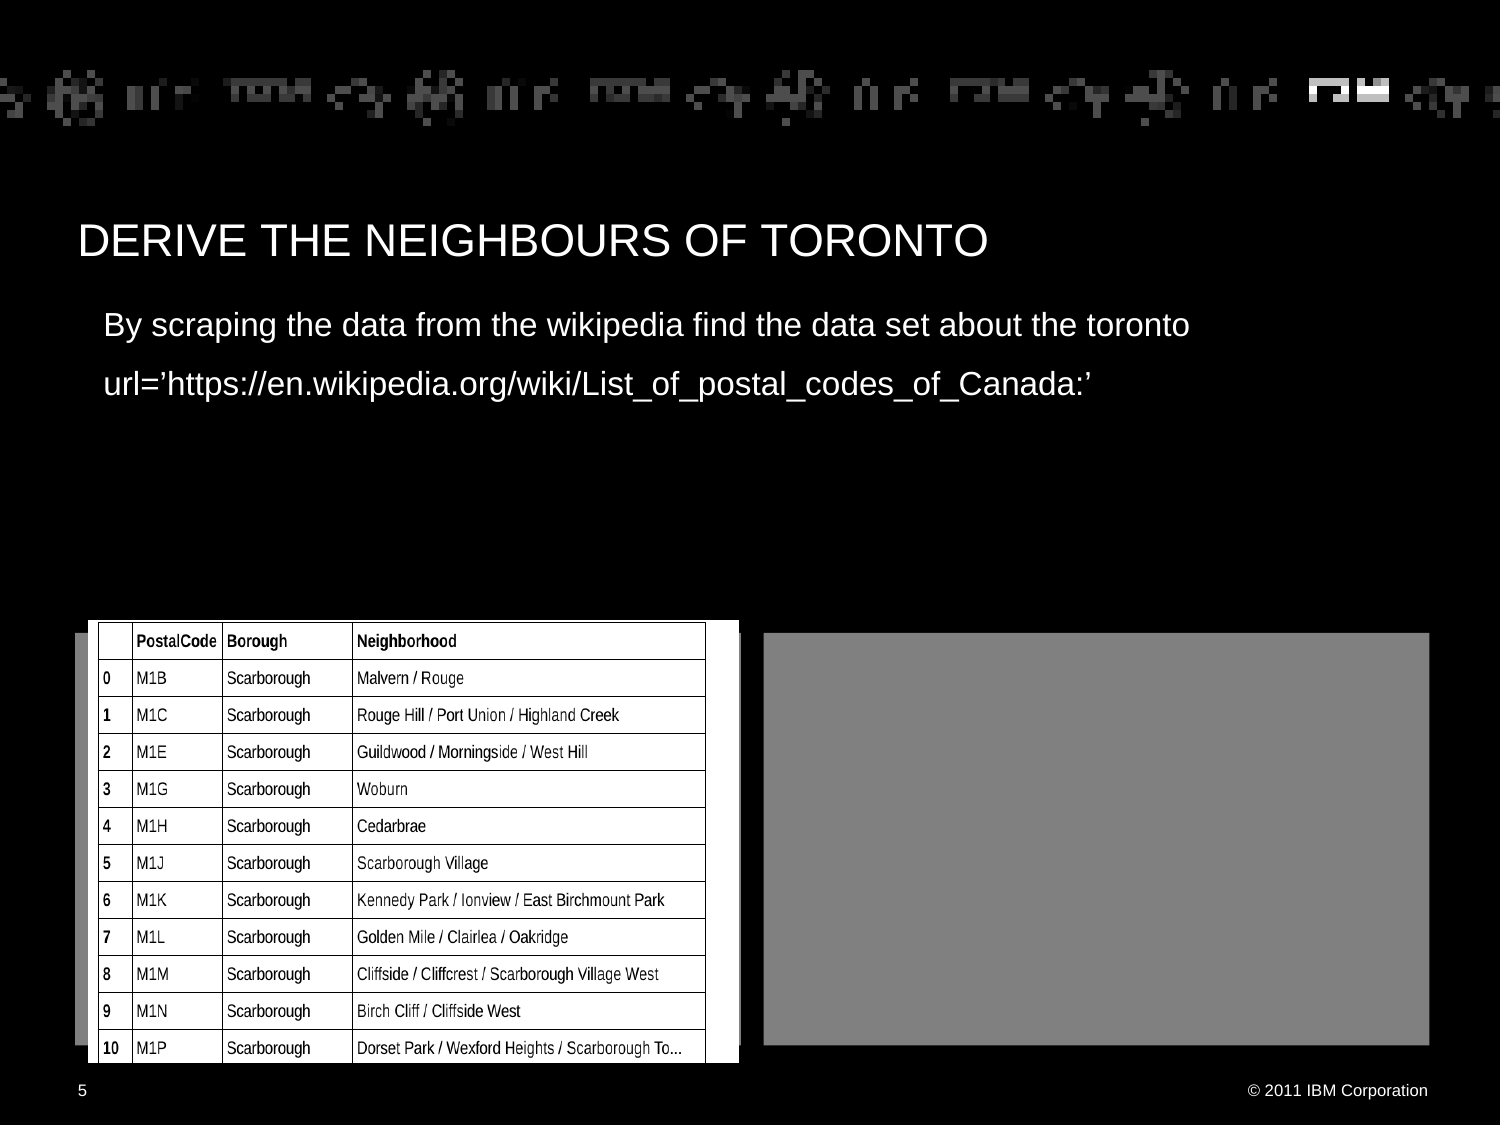

# DERIVE THE NEIGHBOURS OF TORONTO
By scraping the data from the wikipedia find the data set about the toronto
url=’https://en.wikipedia.org/wiki/List_of_postal_codes_of_Canada:’
5